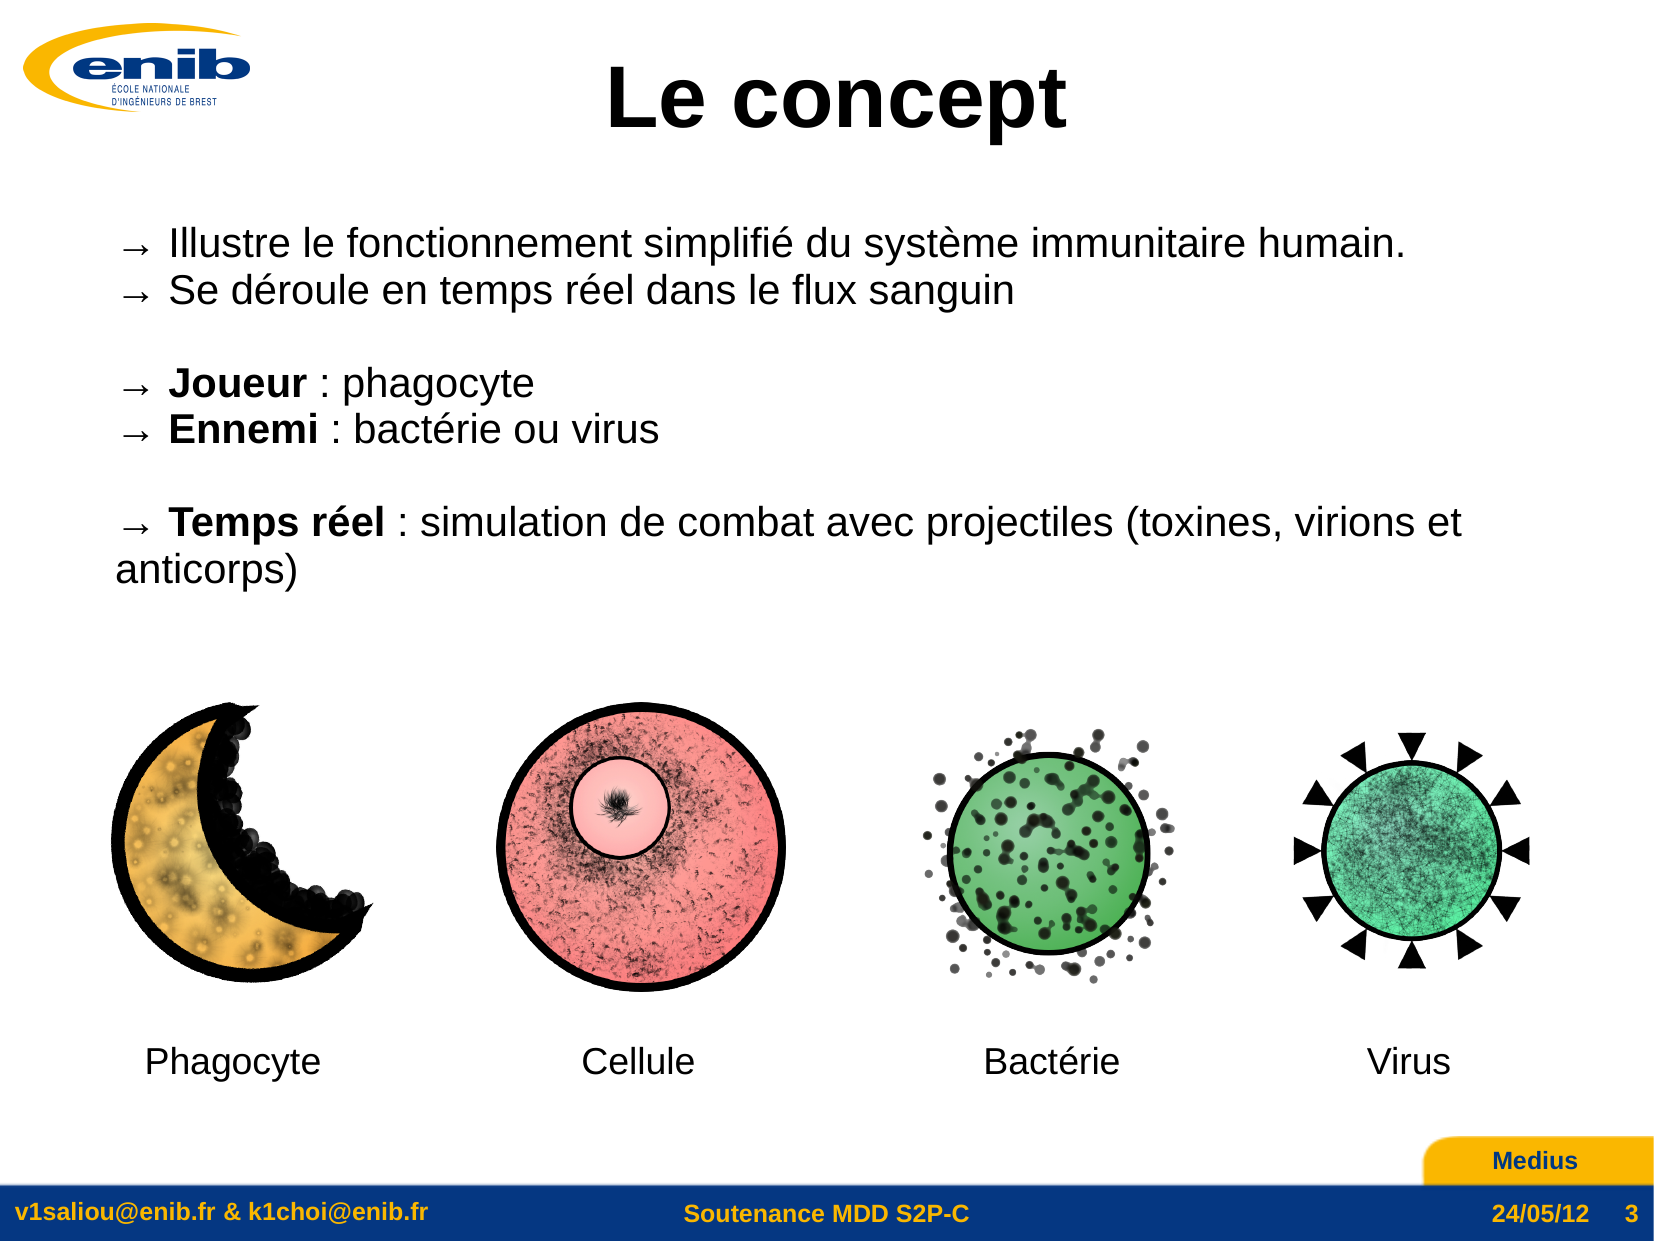

Le concept
→ Illustre le fonctionnement simplifié du système immunitaire humain.
→ Se déroule en temps réel dans le flux sanguin
→ Joueur : phagocyte
→ Ennemi : bactérie ou virus
→ Temps réel : simulation de combat avec projectiles (toxines, virions et anticorps)
Phagocyte
Cellule
Bactérie
Virus